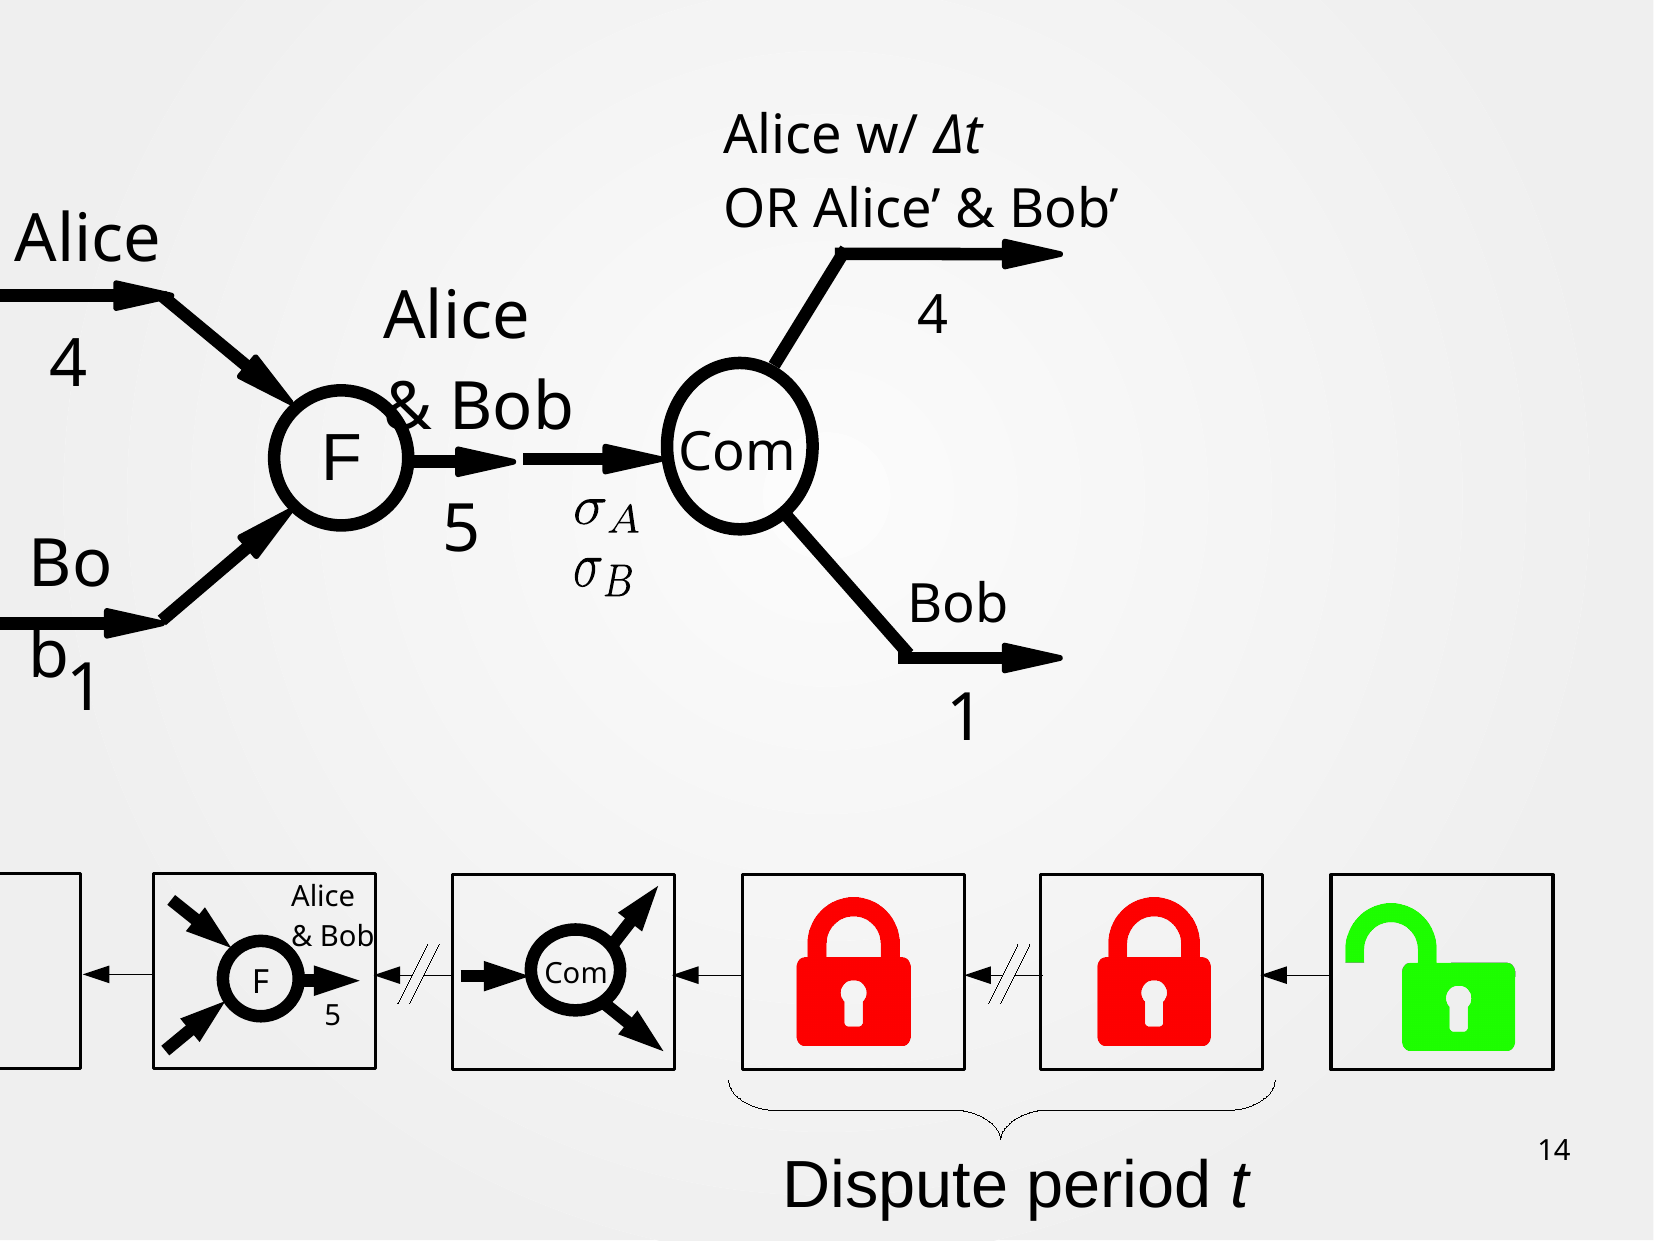

Alice w/ Δt
OR Alice’ & Bob’
Alice
Alice
& Bob
4
4
Com
F
5
Bob
Bob
1
1
Alice
& Bob
Com
F
5
14
Dispute period t